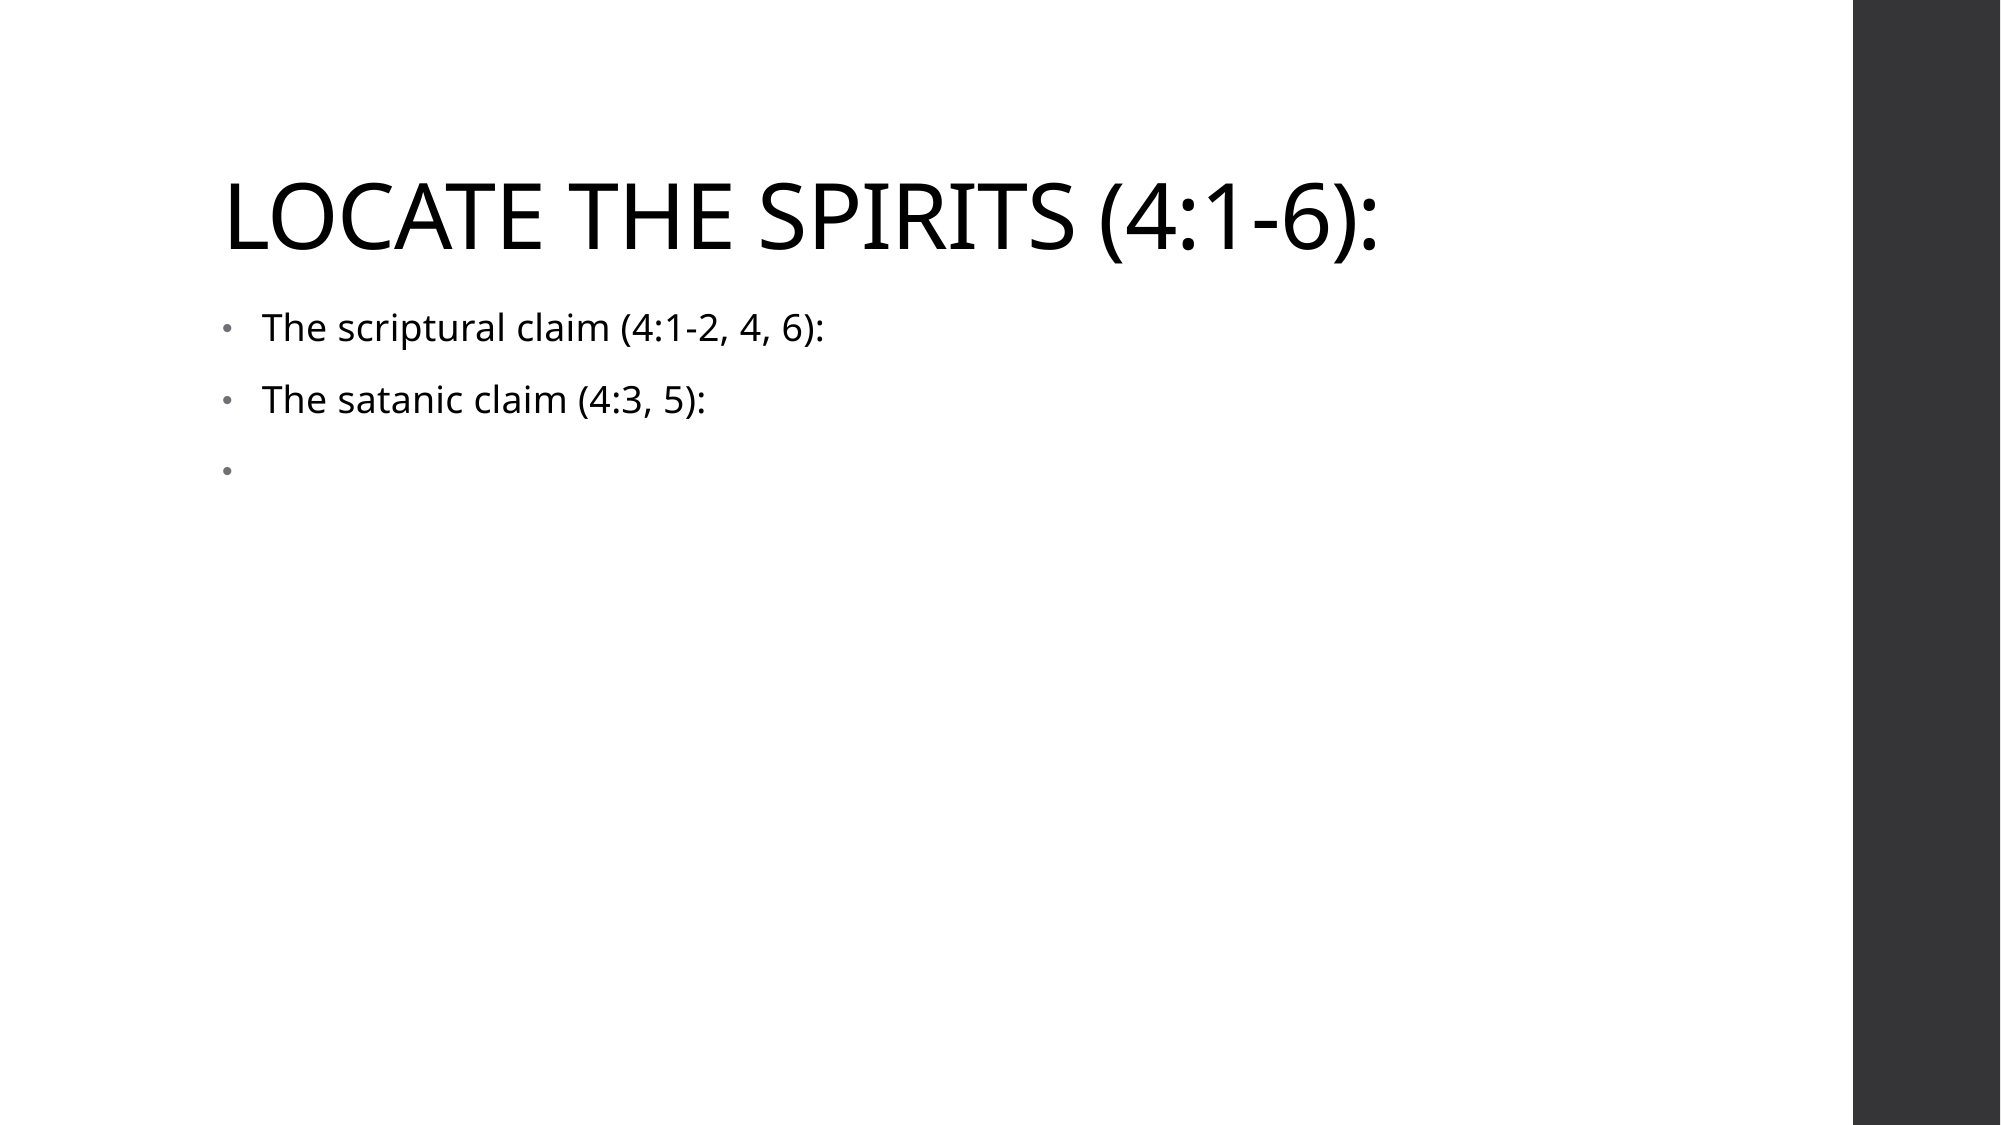

# LOCATE THE SPIRITS (4:1-6):
 The scriptural claim (4:1-2, 4, 6):
 The satanic claim (4:3, 5):